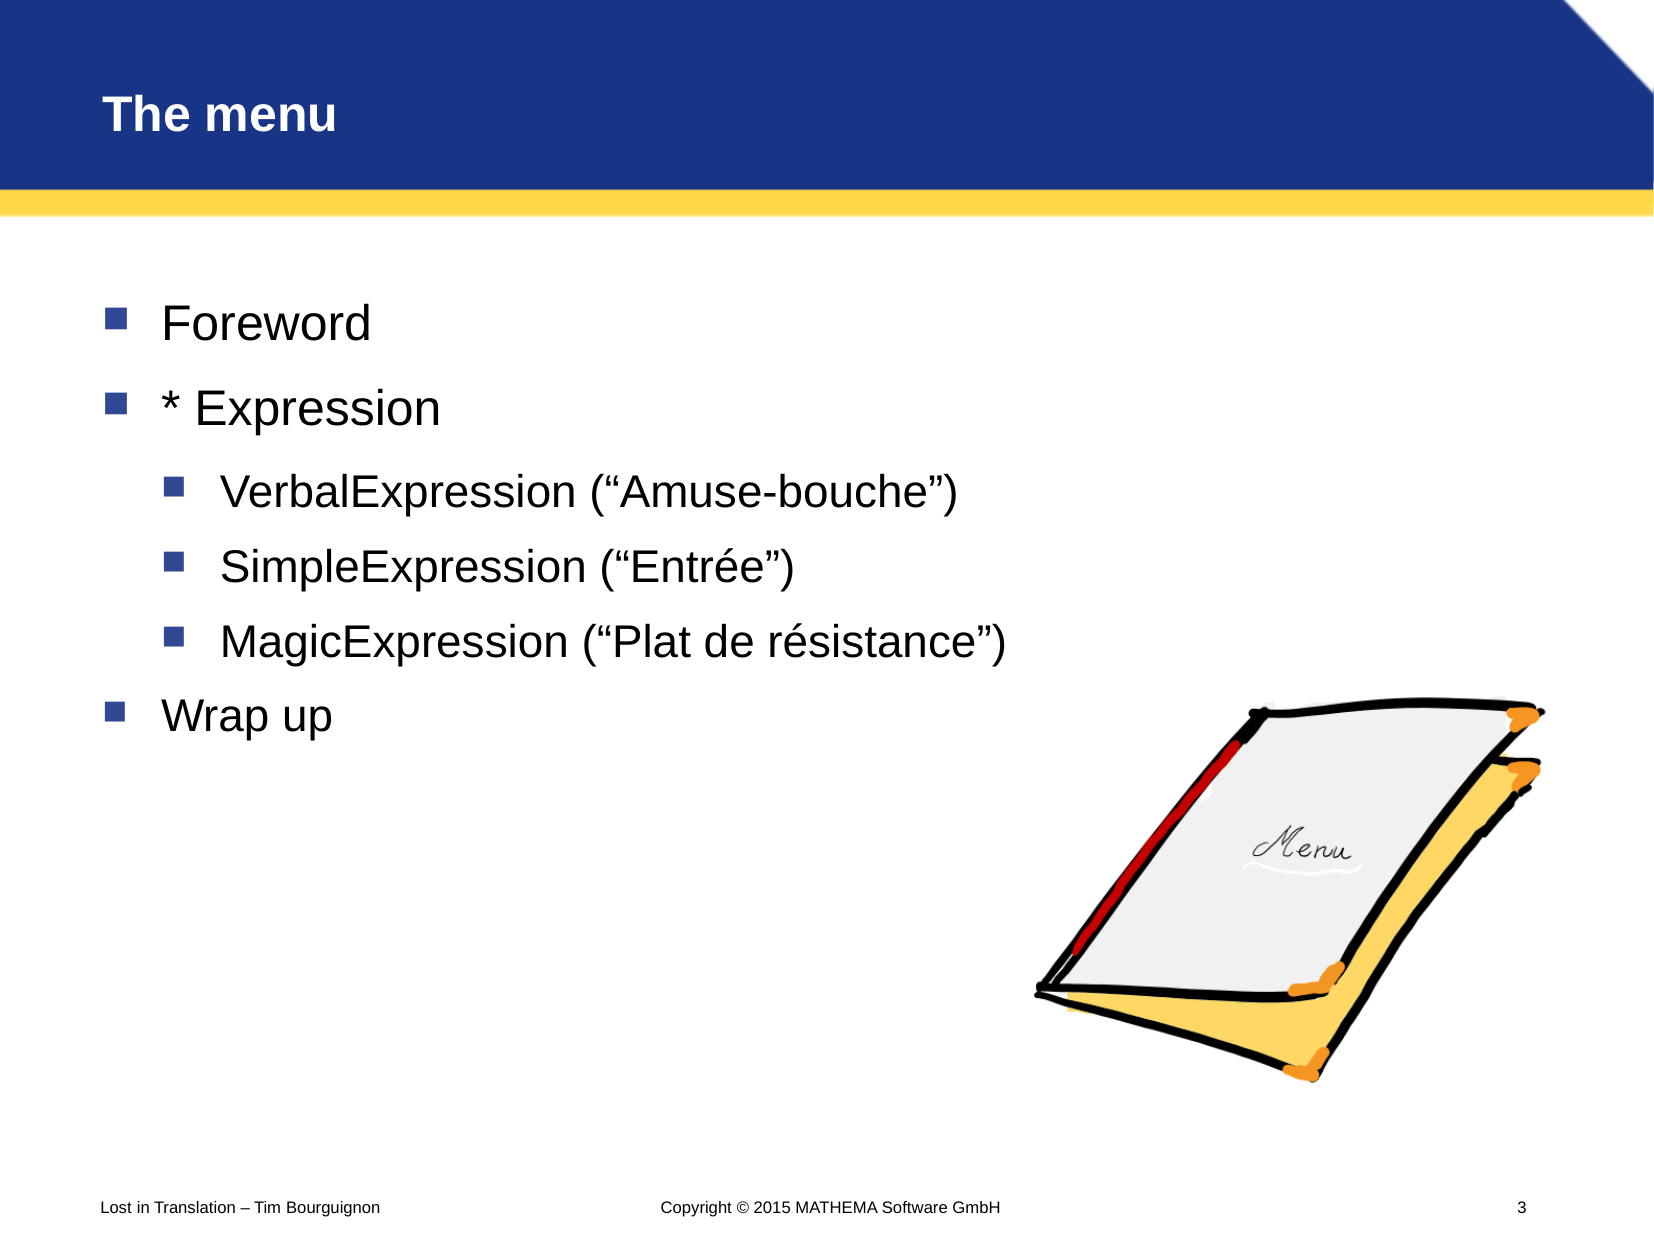

# The menu
Foreword
* Expression
VerbalExpression (“Amuse-bouche”)
SimpleExpression (“Entrée”)
MagicExpression (“Plat de résistance”)
Wrap up